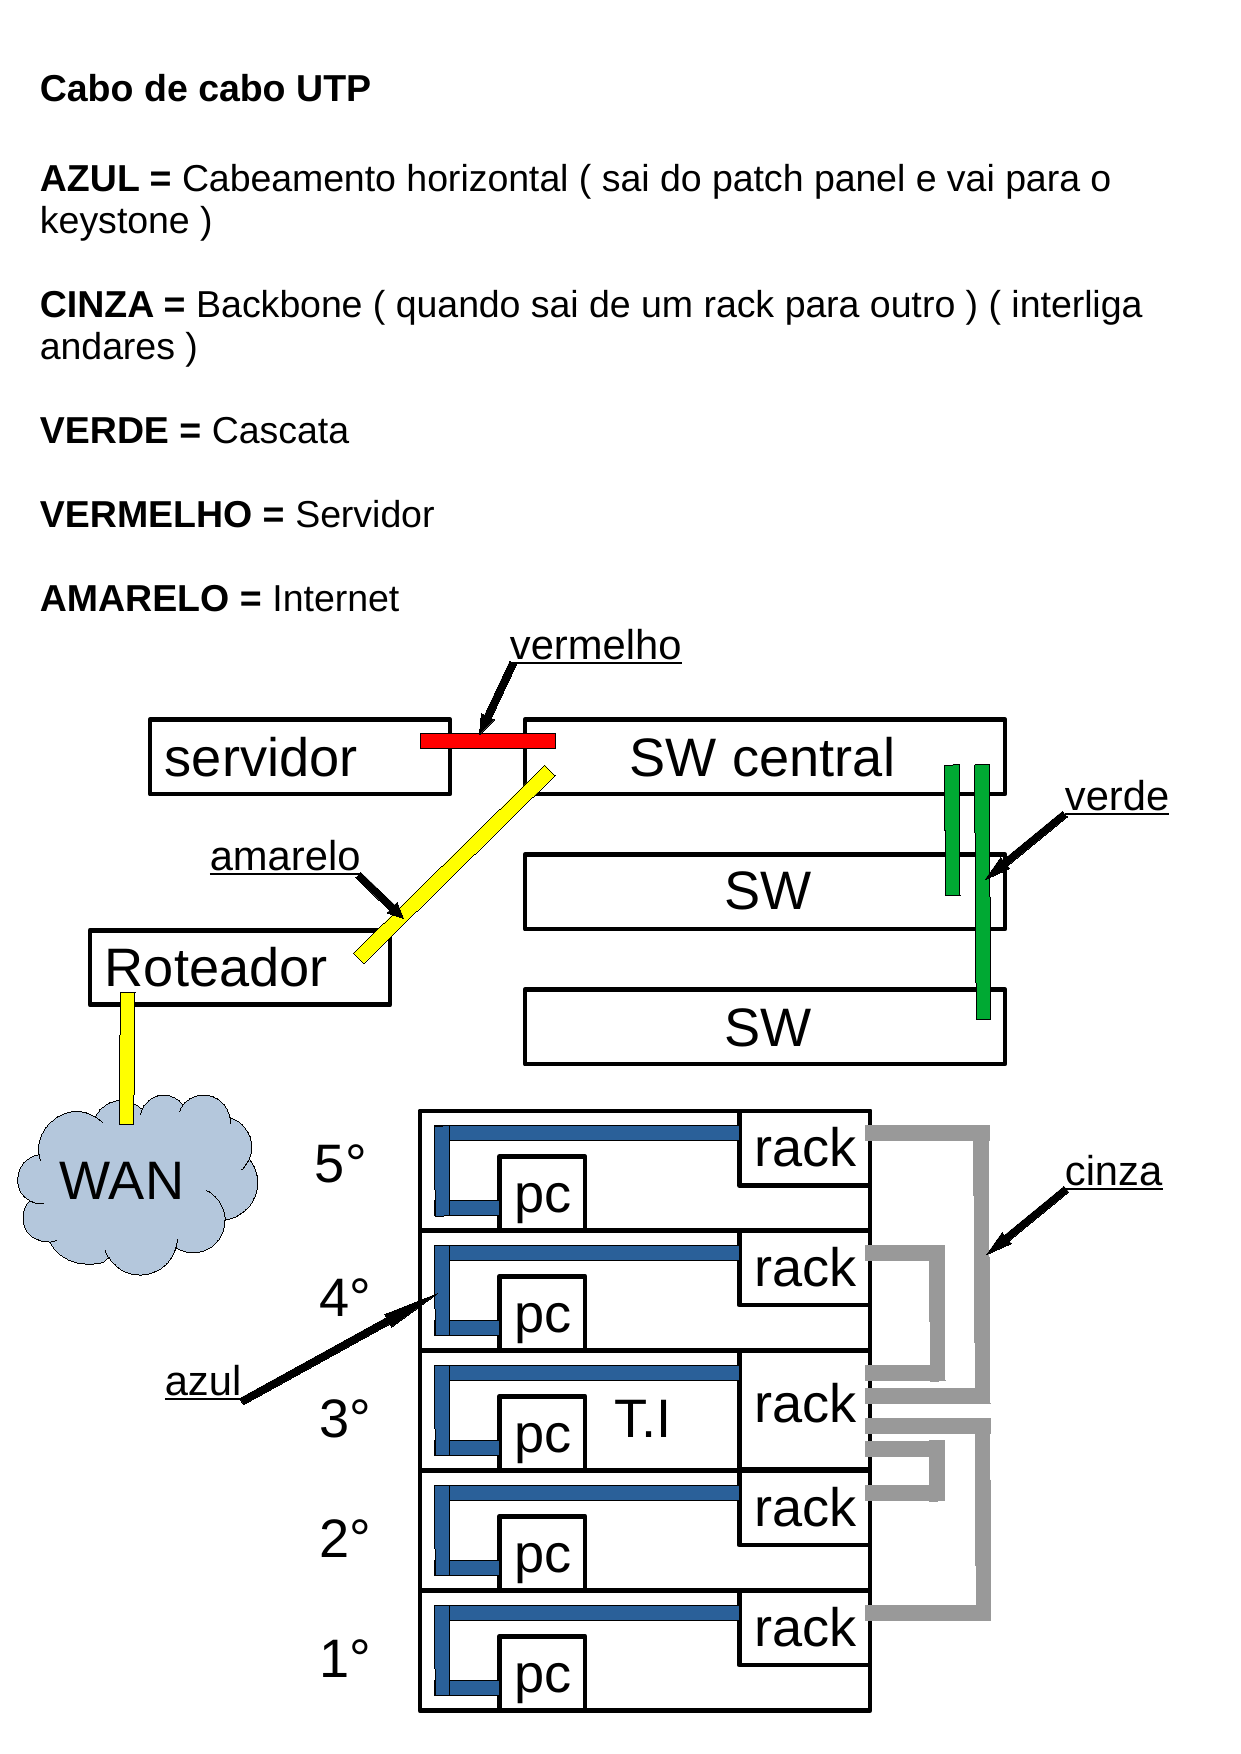

Cabo de cabo UTP
AZUL = Cabeamento horizontal ( sai do patch panel e vai para o keystone )
CINZA = Backbone ( quando sai de um rack para outro ) ( interliga andares )
VERDE = Cascata
VERMELHO = Servidor
AMARELO = Internet
vermelho
servidor
SW central
verde
amarelo
SW
Roteador
SW
rack
5°
cinza
WAN
pc
rack
4°
pc
azul
rack
3°
T.I
pc
rack
2°
pc
rack
1°
pc